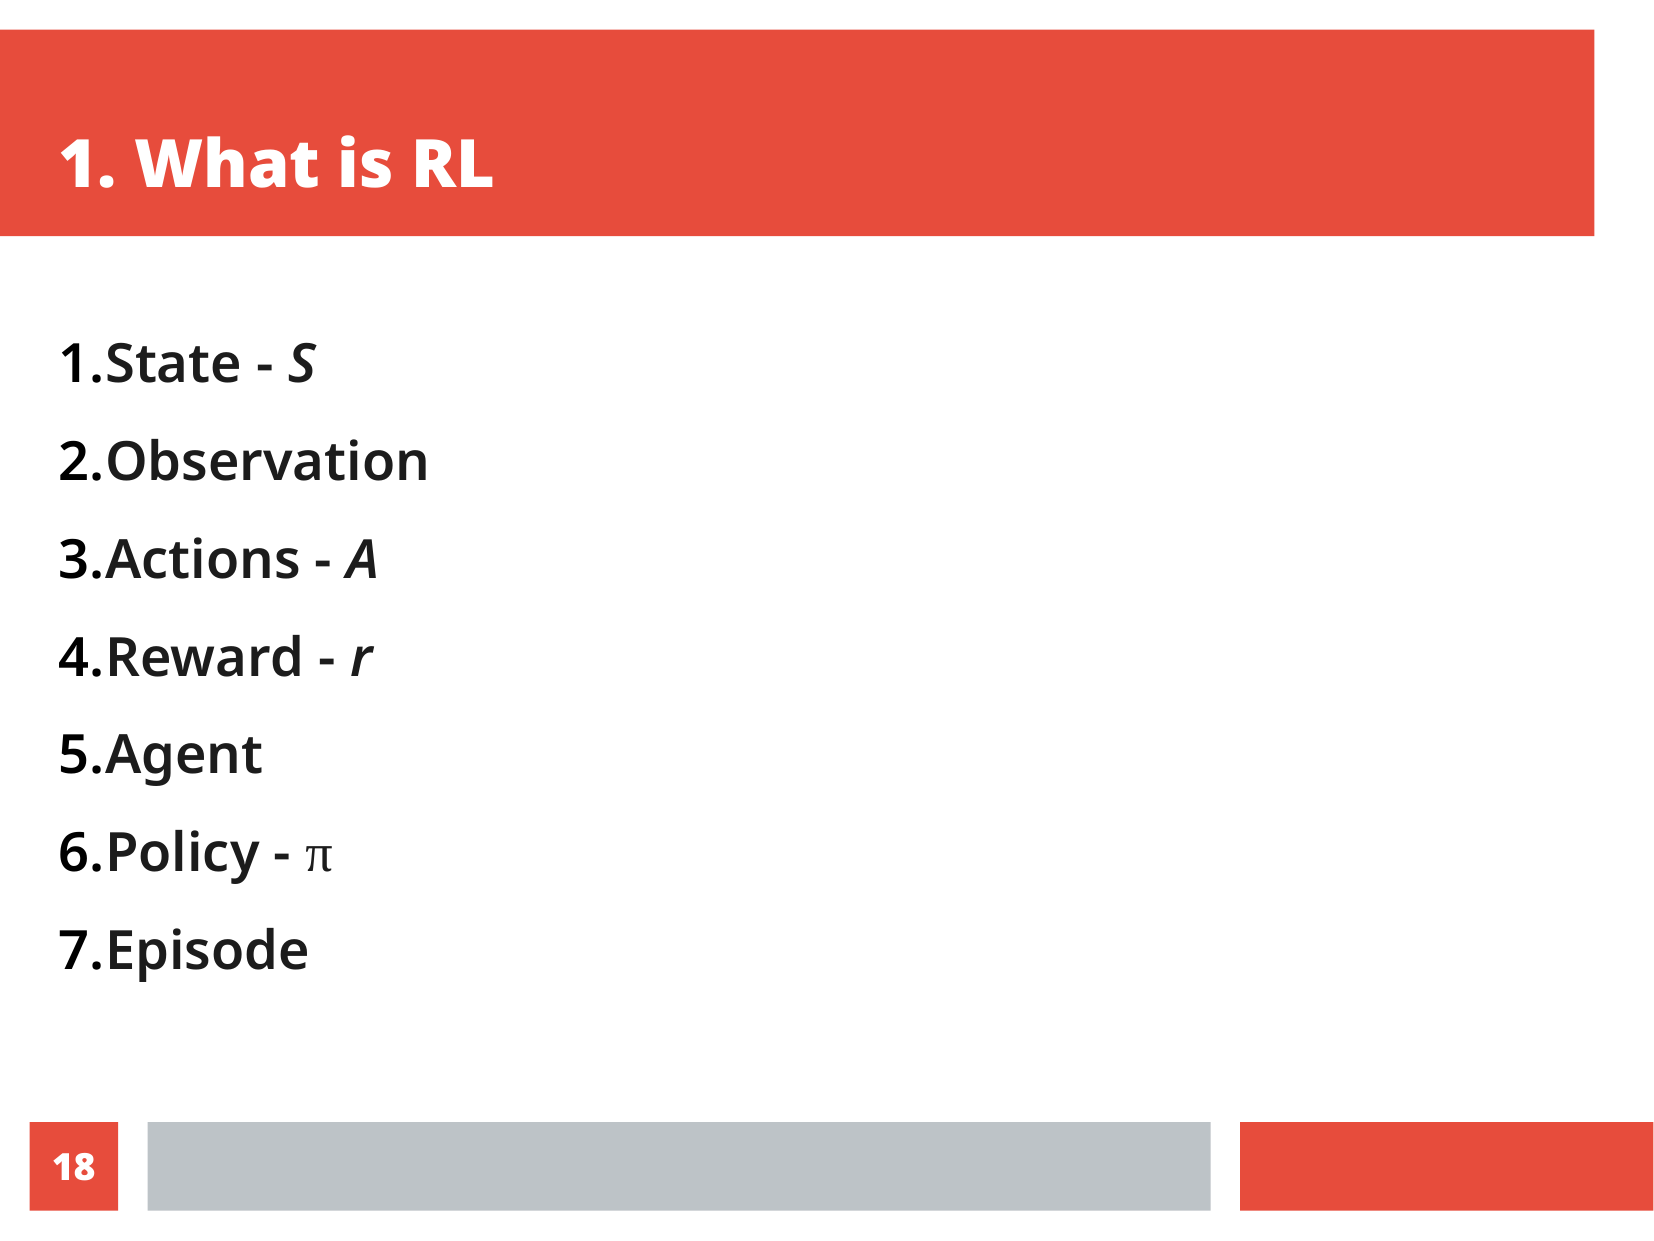

# 1. What is RL
State - S
Observation
Actions - A
Reward - r
Agent
Policy - π
Episode
18